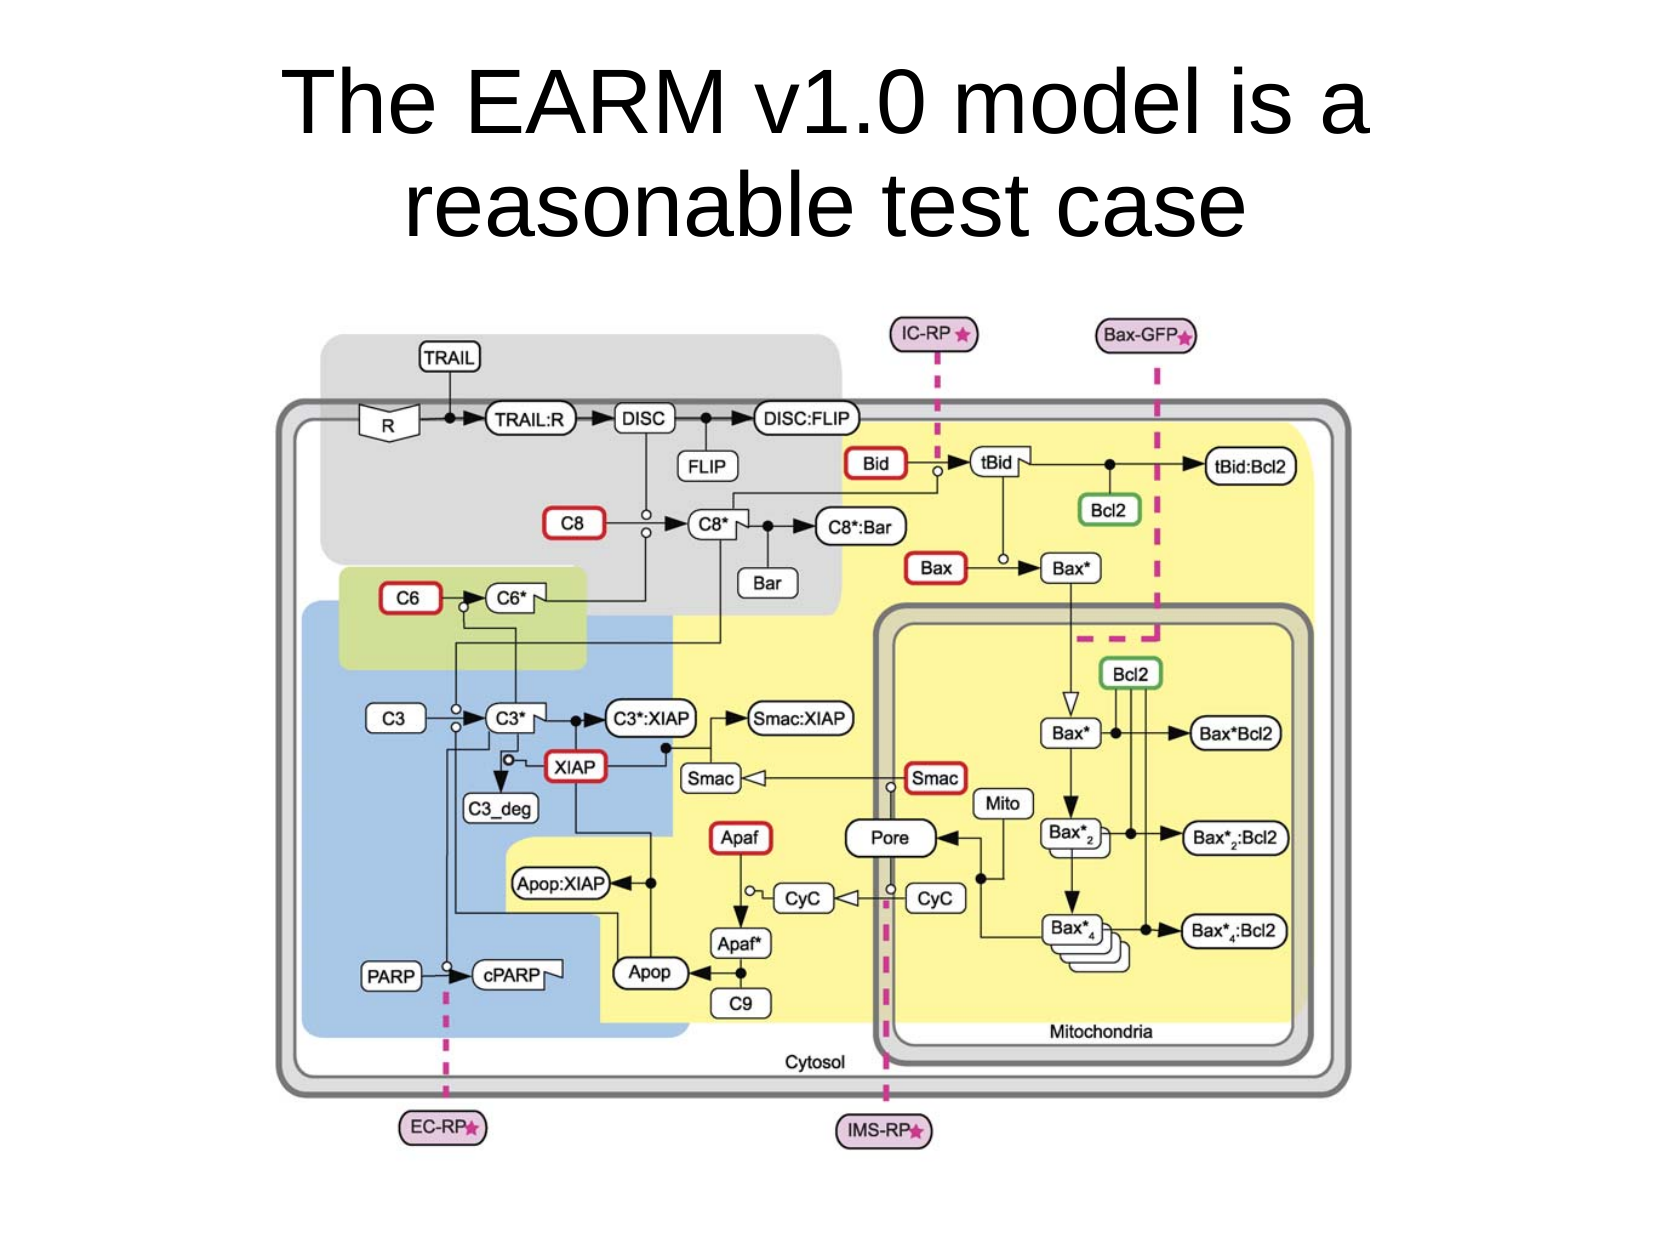

# The EARM v1.0 model is a reasonable test case